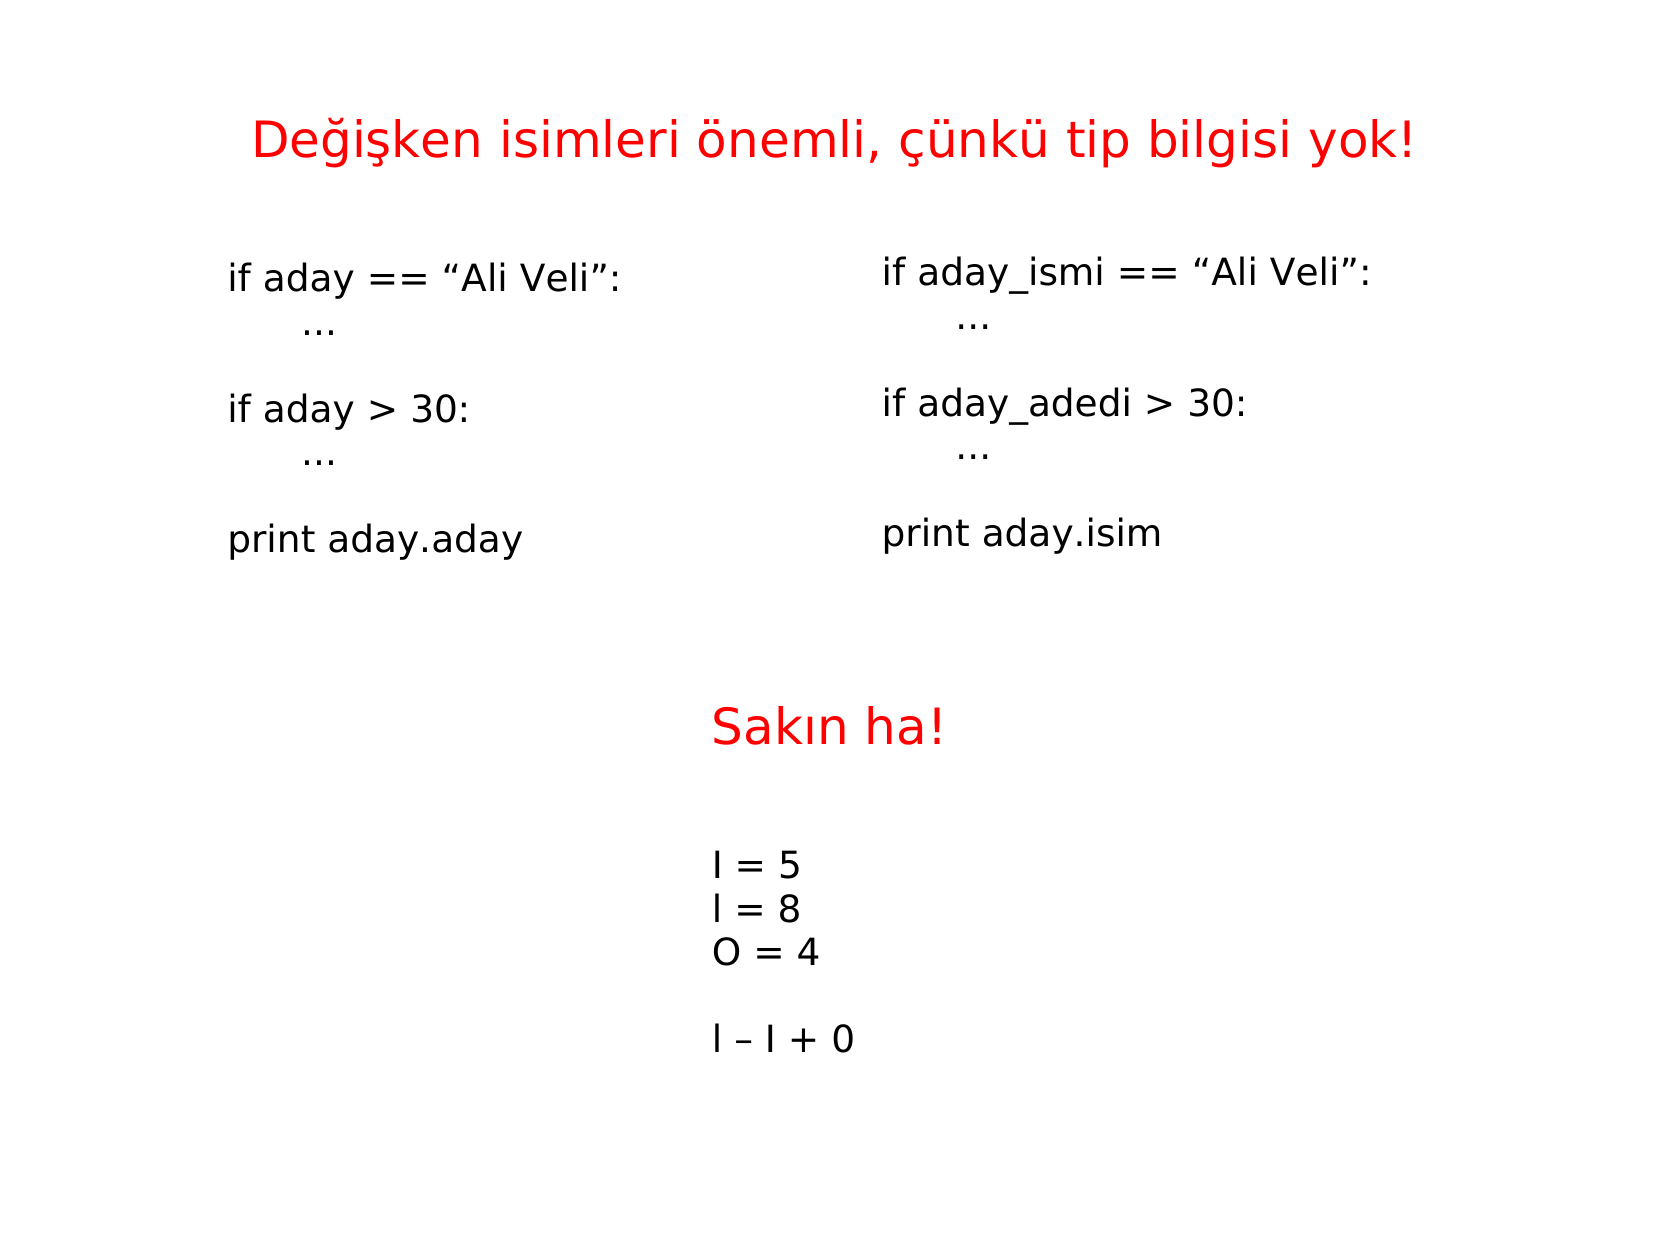

Değişken isimleri önemli, çünkü tip bilgisi yok!
if aday_ismi == “Ali Veli”:
	...
if aday_adedi > 30:
	...
print aday.isim
if aday == “Ali Veli”:
	...
if aday > 30:
	...
print aday.aday
Sakın ha!
I = 5
l = 8
O = 4
l – I + 0